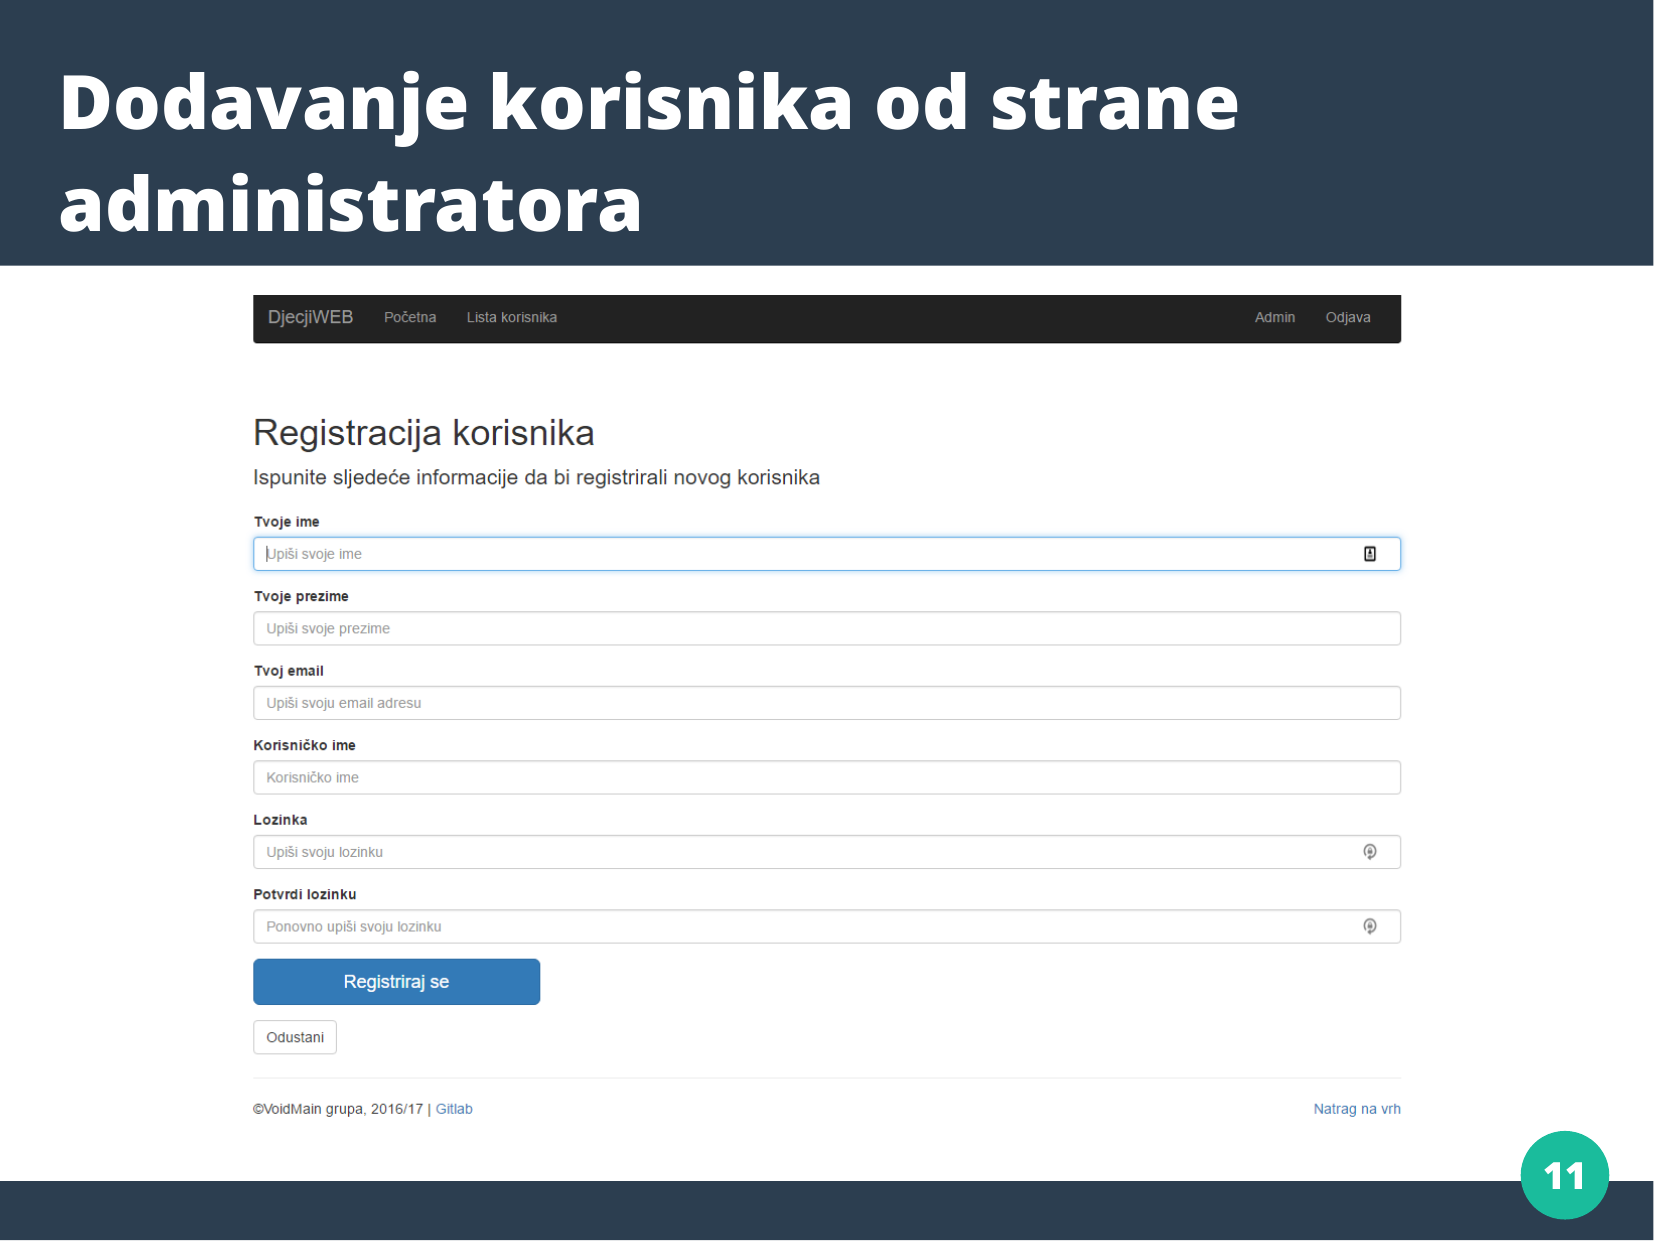

# Dodavanje korisnika od strane administratora
11